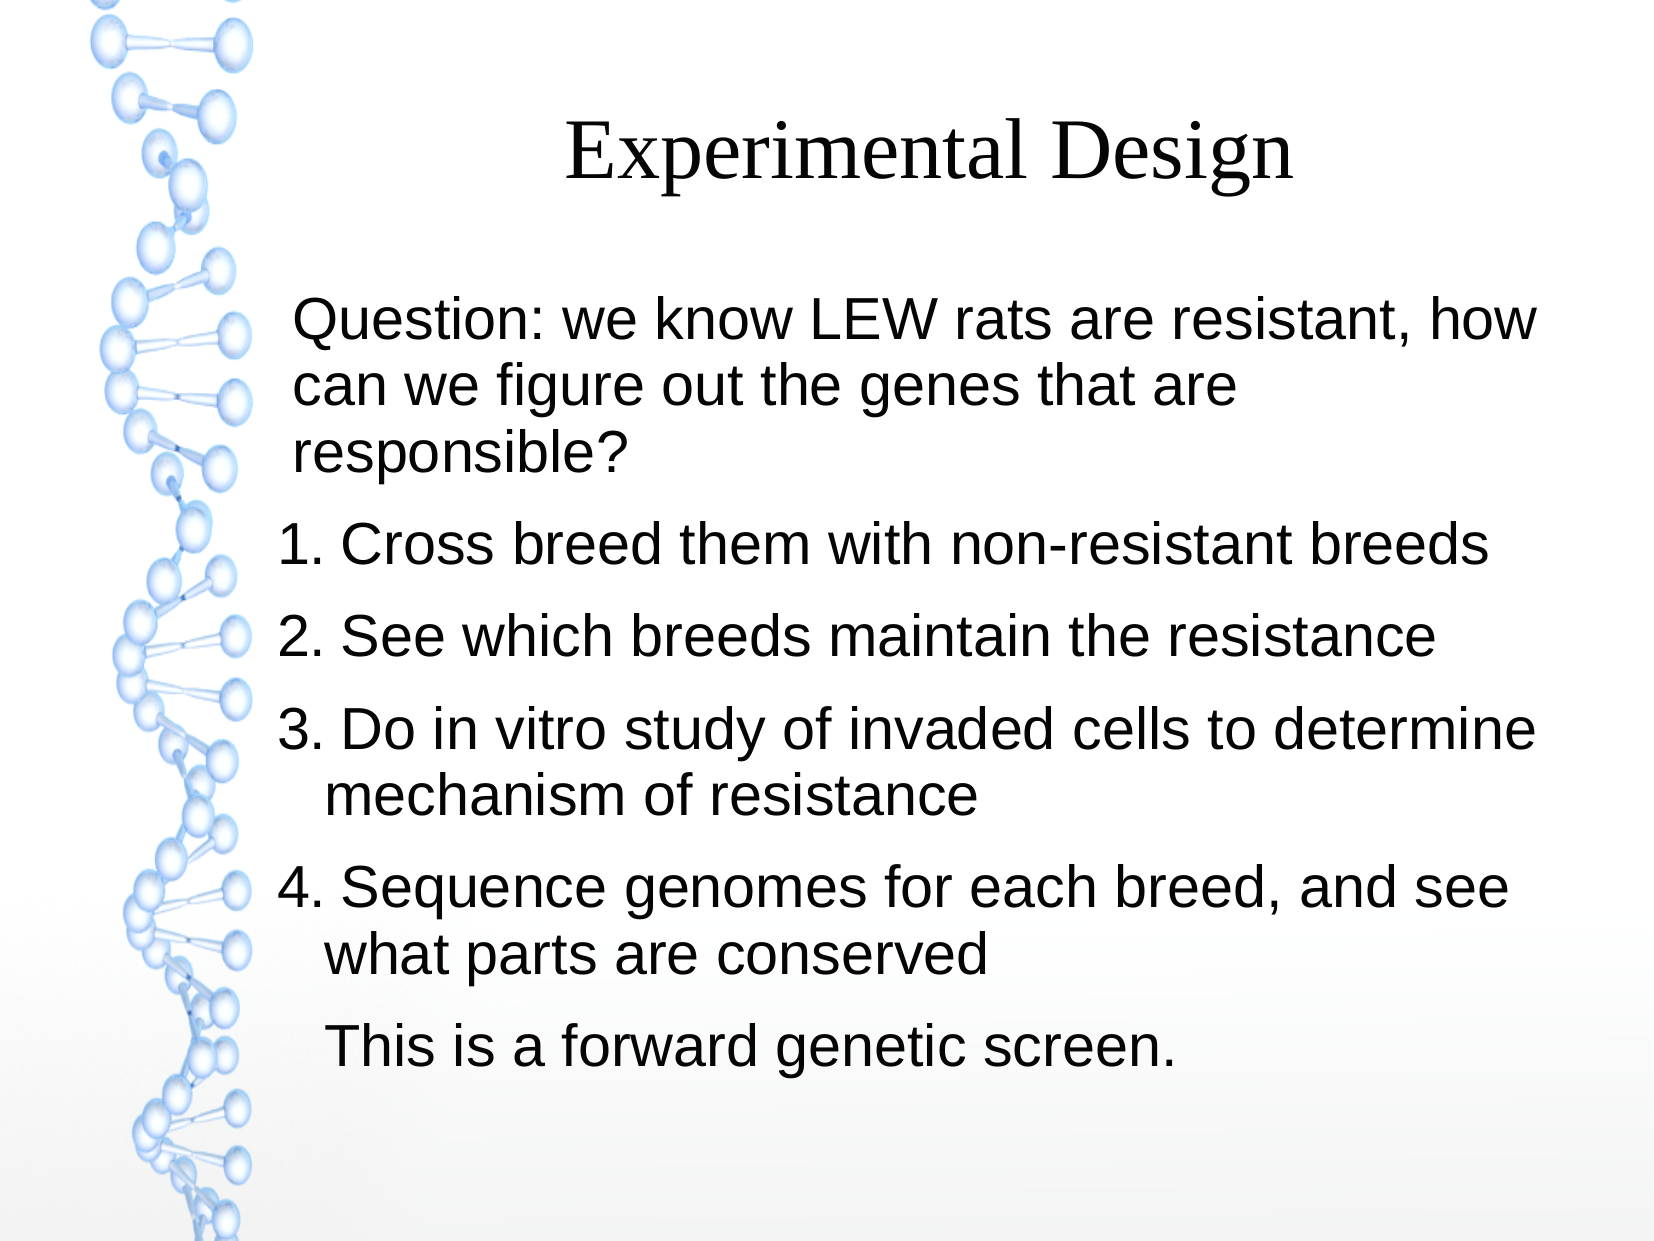

# Experimental Design
Question: we know LEW rats are resistant, how can we figure out the genes that are responsible?
 Cross breed them with non-resistant breeds
 See which breeds maintain the resistance
 Do in vitro study of invaded cells to determine mechanism of resistance
 Sequence genomes for each breed, and see what parts are conserved
This is a forward genetic screen.